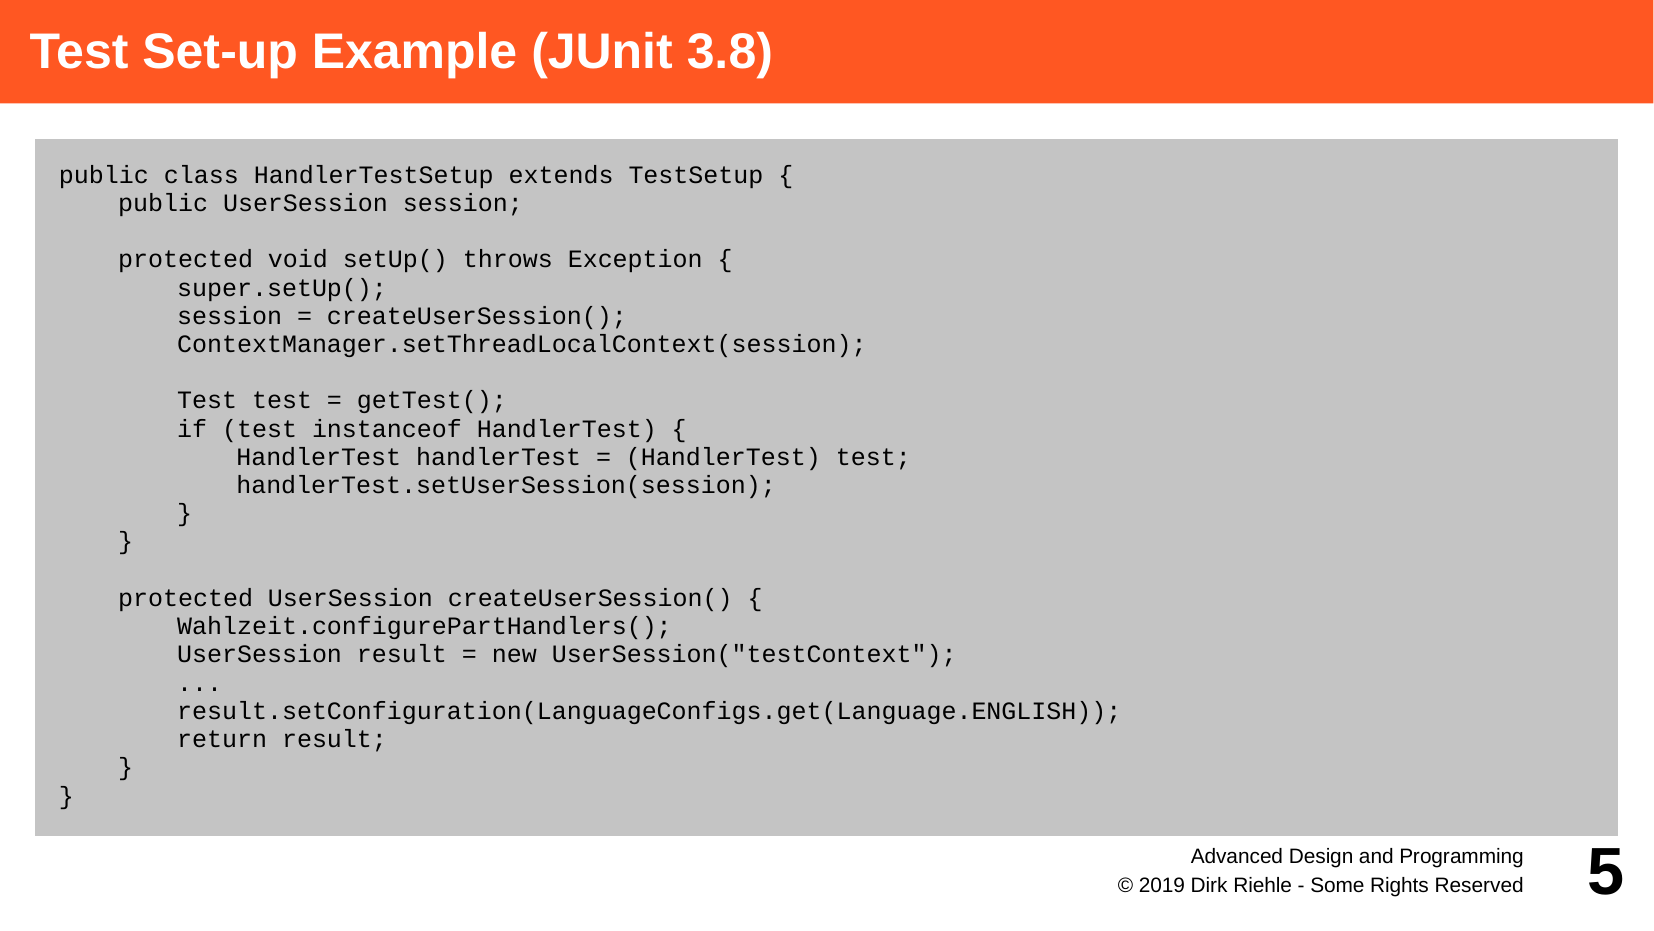

# Test Set-up Example (JUnit 3.8)
public class HandlerTestSetup extends TestSetup {
	public UserSession session;
	protected void setUp() throws Exception {
		super.setUp();
		session = createUserSession();
		ContextManager.setThreadLocalContext(session);
		Test test = getTest();
		if (test instanceof HandlerTest) {
			HandlerTest handlerTest = (HandlerTest) test;
			handlerTest.setUserSession(session);
		}
	}
	protected UserSession createUserSession() {
		Wahlzeit.configurePartHandlers();
		UserSession result = new UserSession("testContext");
		...
		result.setConfiguration(LanguageConfigs.get(Language.ENGLISH));
		return result;
	}
}
Advanced Design and Programming
5
© 2019 Dirk Riehle - Some Rights Reserved